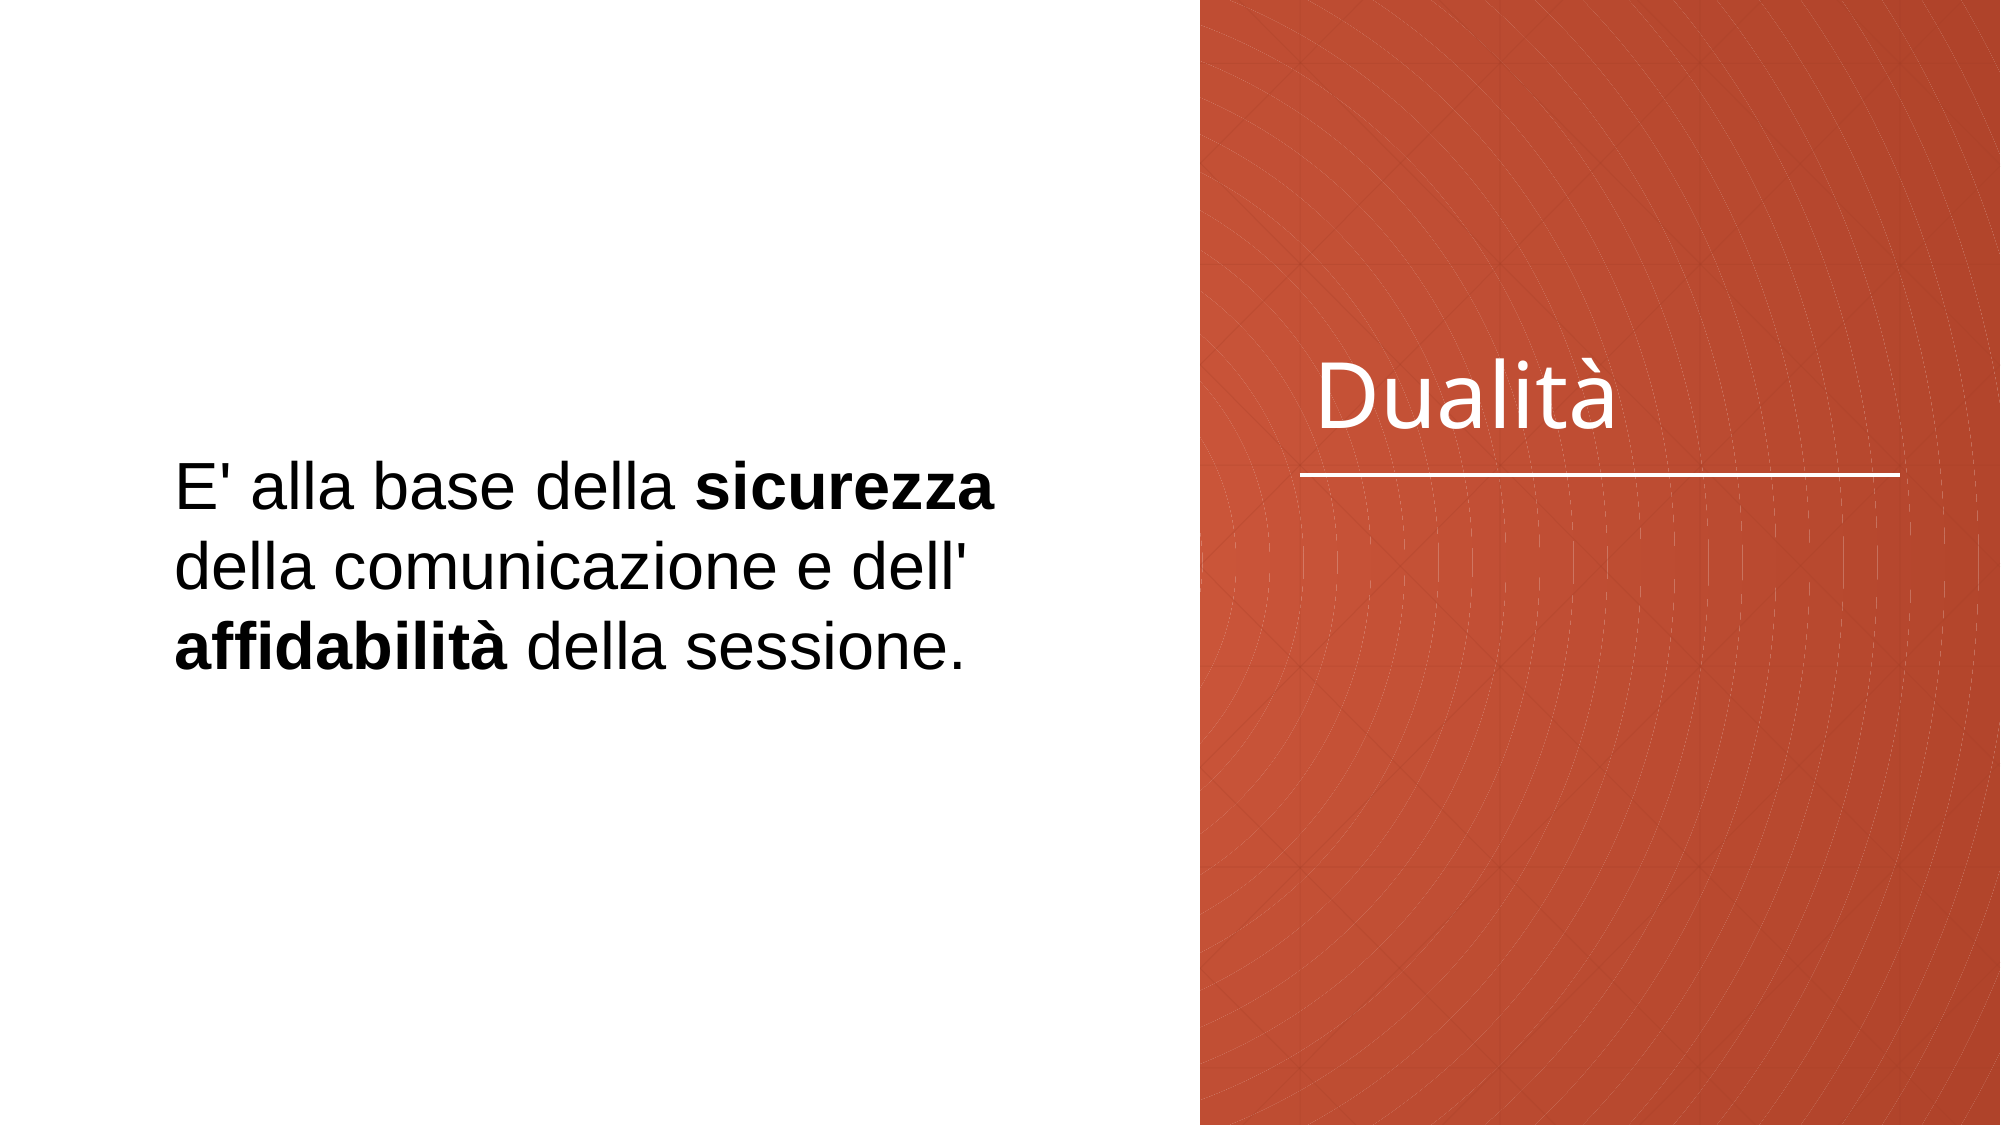

E' alla base della sicurezza della comunicazione e dell' affidabilità della sessione.
# Dualità